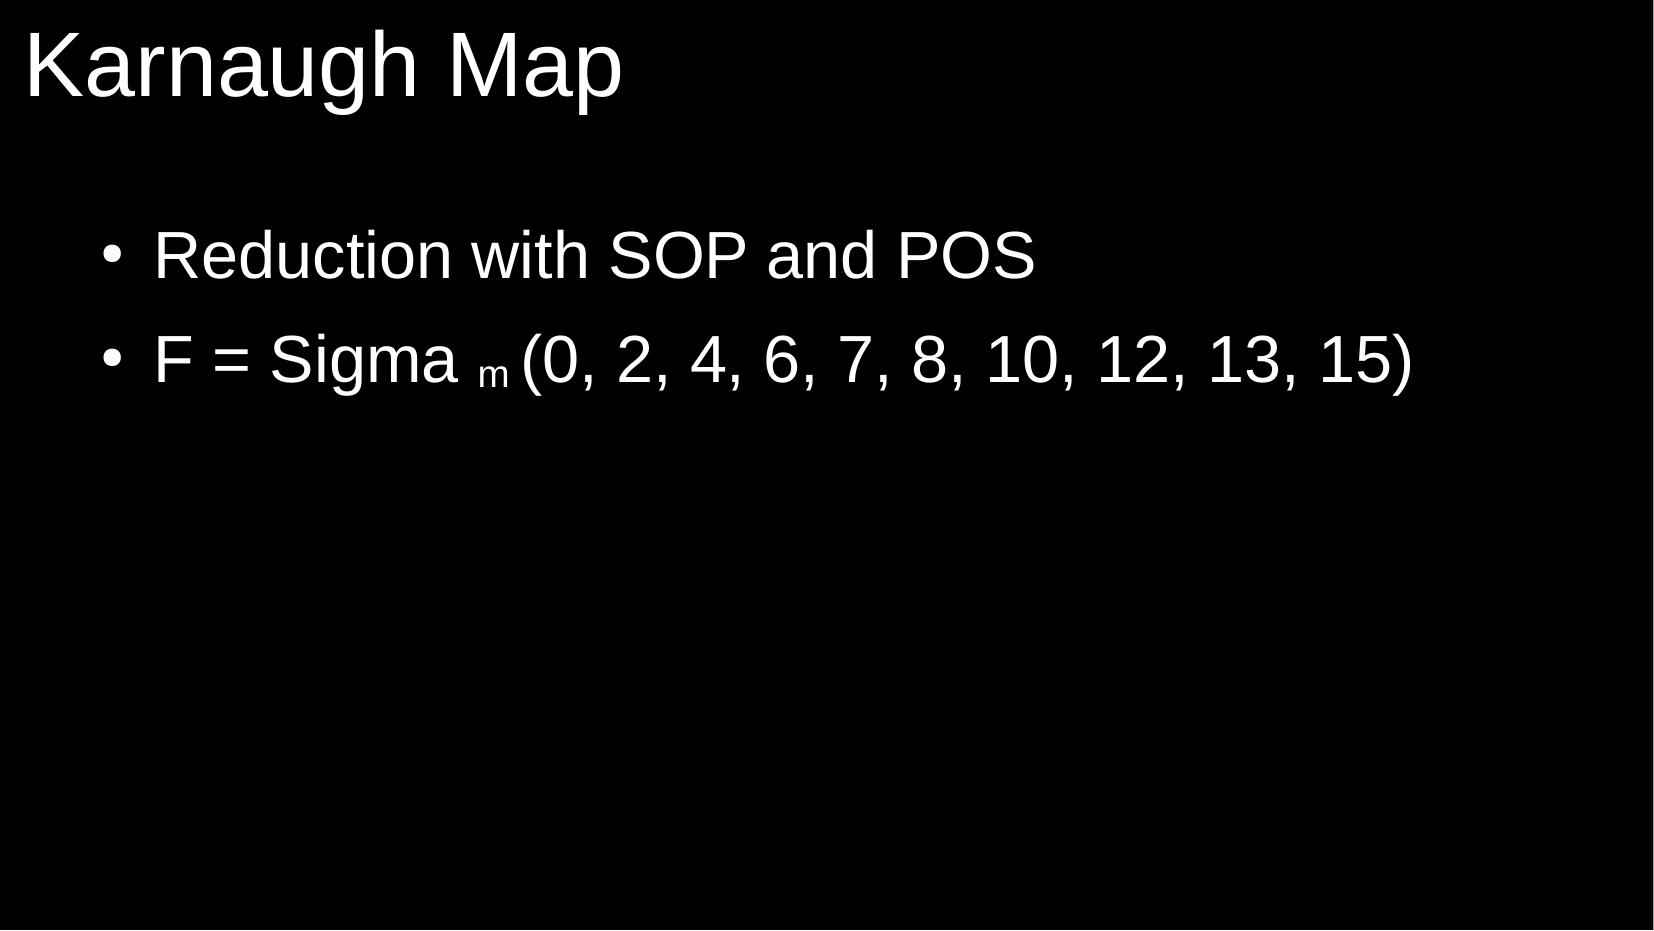

# Karnaugh Map
Reduction with SOP and POS
F = Sigma m (0, 2, 4, 6, 7, 8, 10, 12, 13, 15)